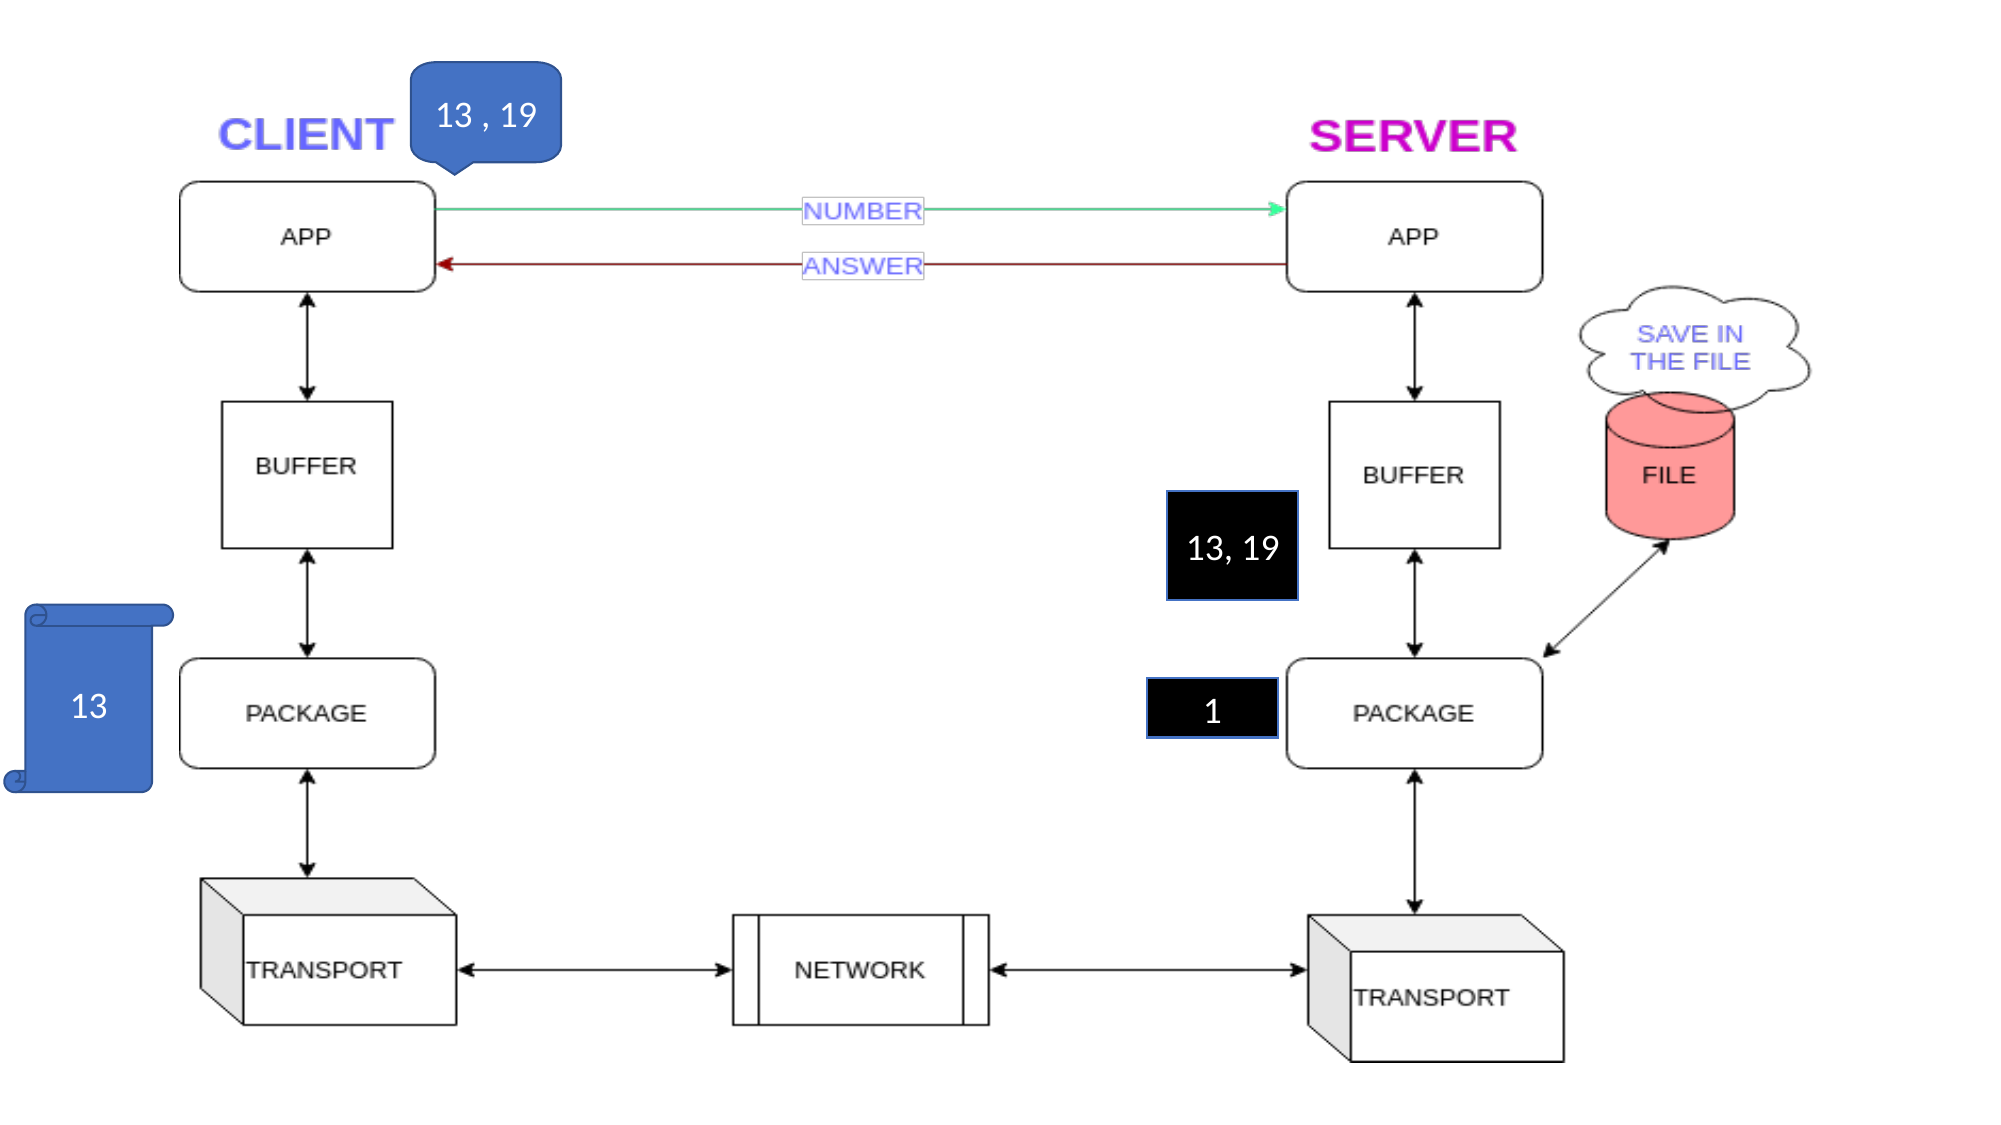

13 , 19
13, 19
13
1